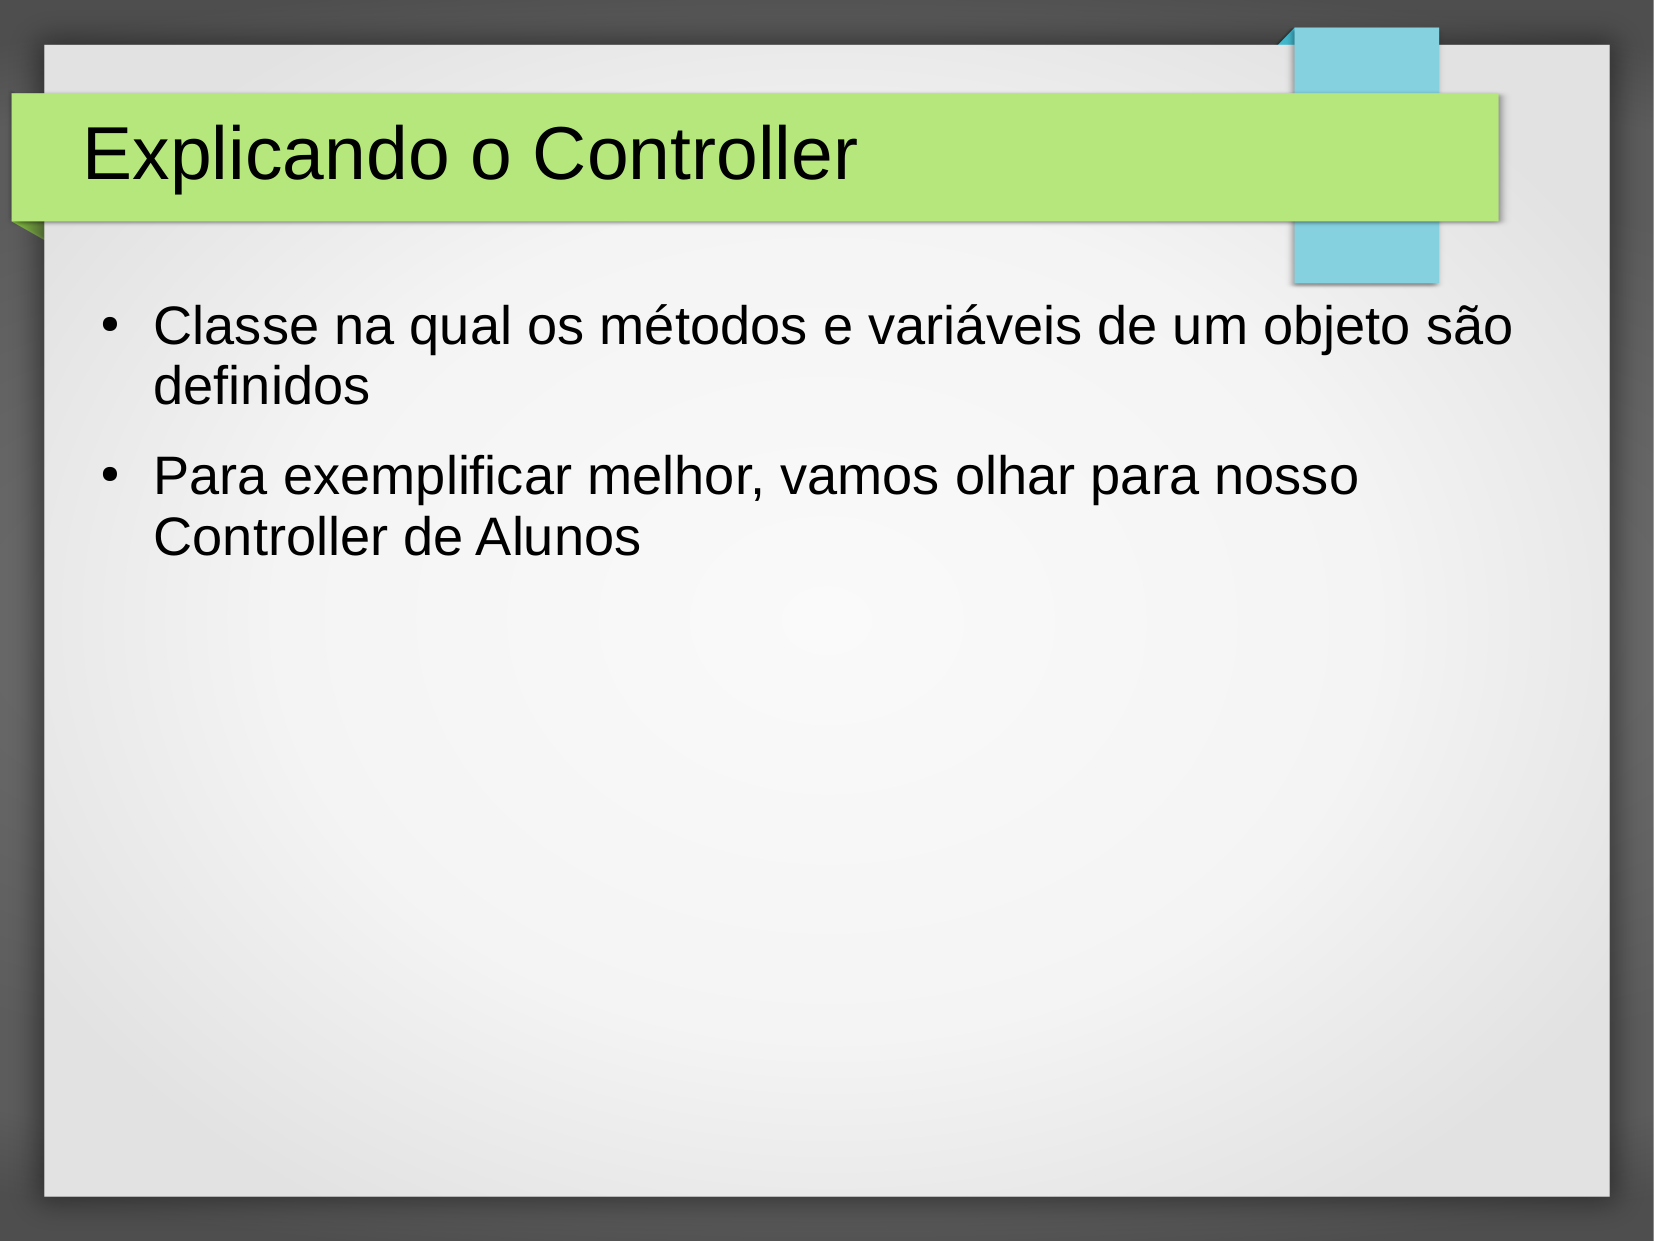

# Explicando o Controller
Classe na qual os métodos e variáveis de um objeto são definidos
Para exemplificar melhor, vamos olhar para nosso Controller de Alunos